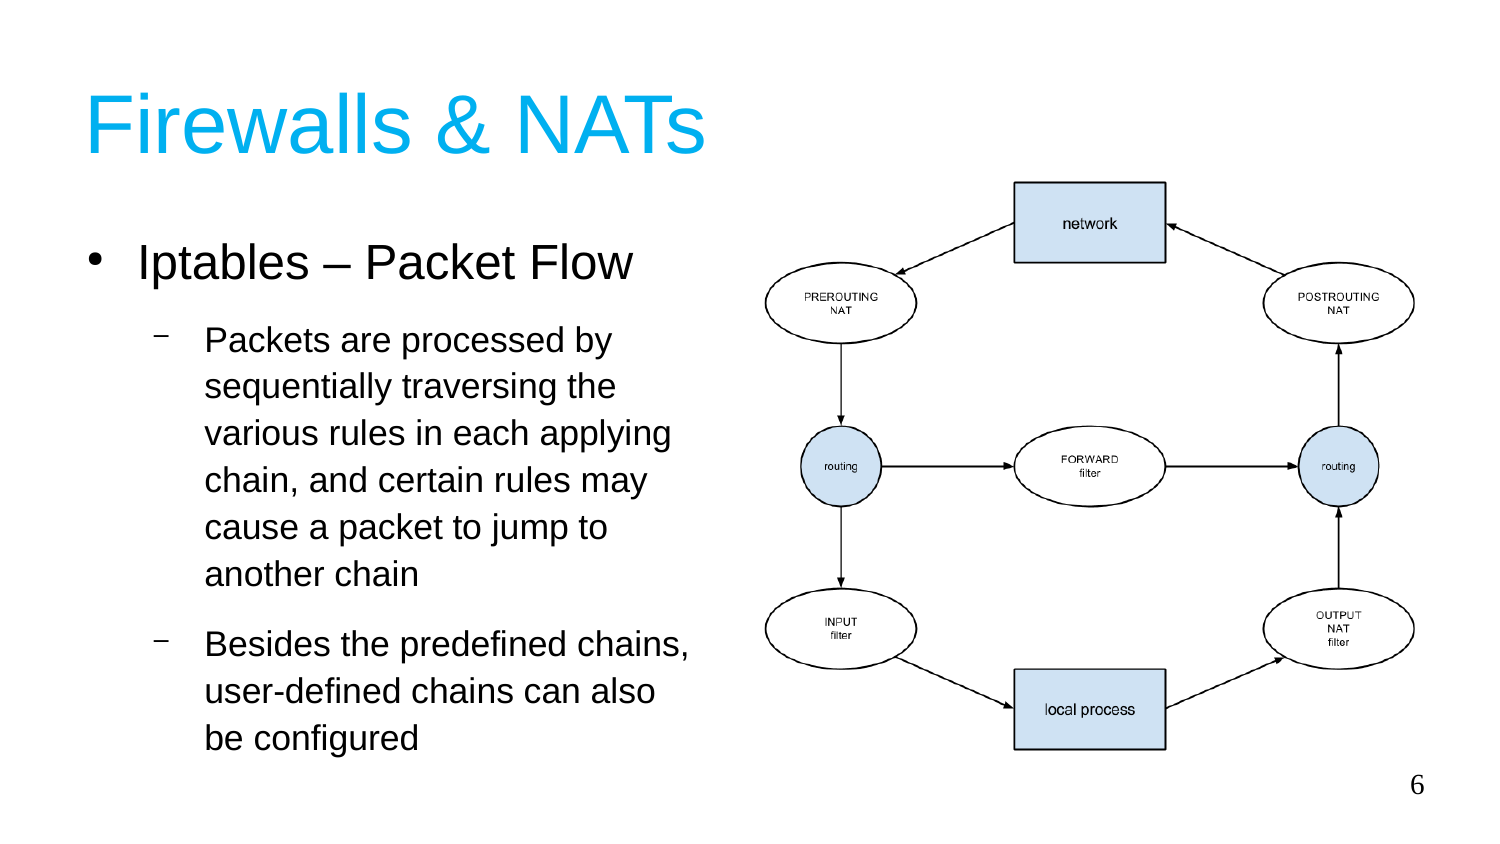

# Firewalls & NATs
Iptables – Packet Flow
Packets are processed by sequentially traversing the various rules in each applying chain, and certain rules may cause a packet to jump to another chain
Besides the predefined chains, user-defined chains can also be configured
6